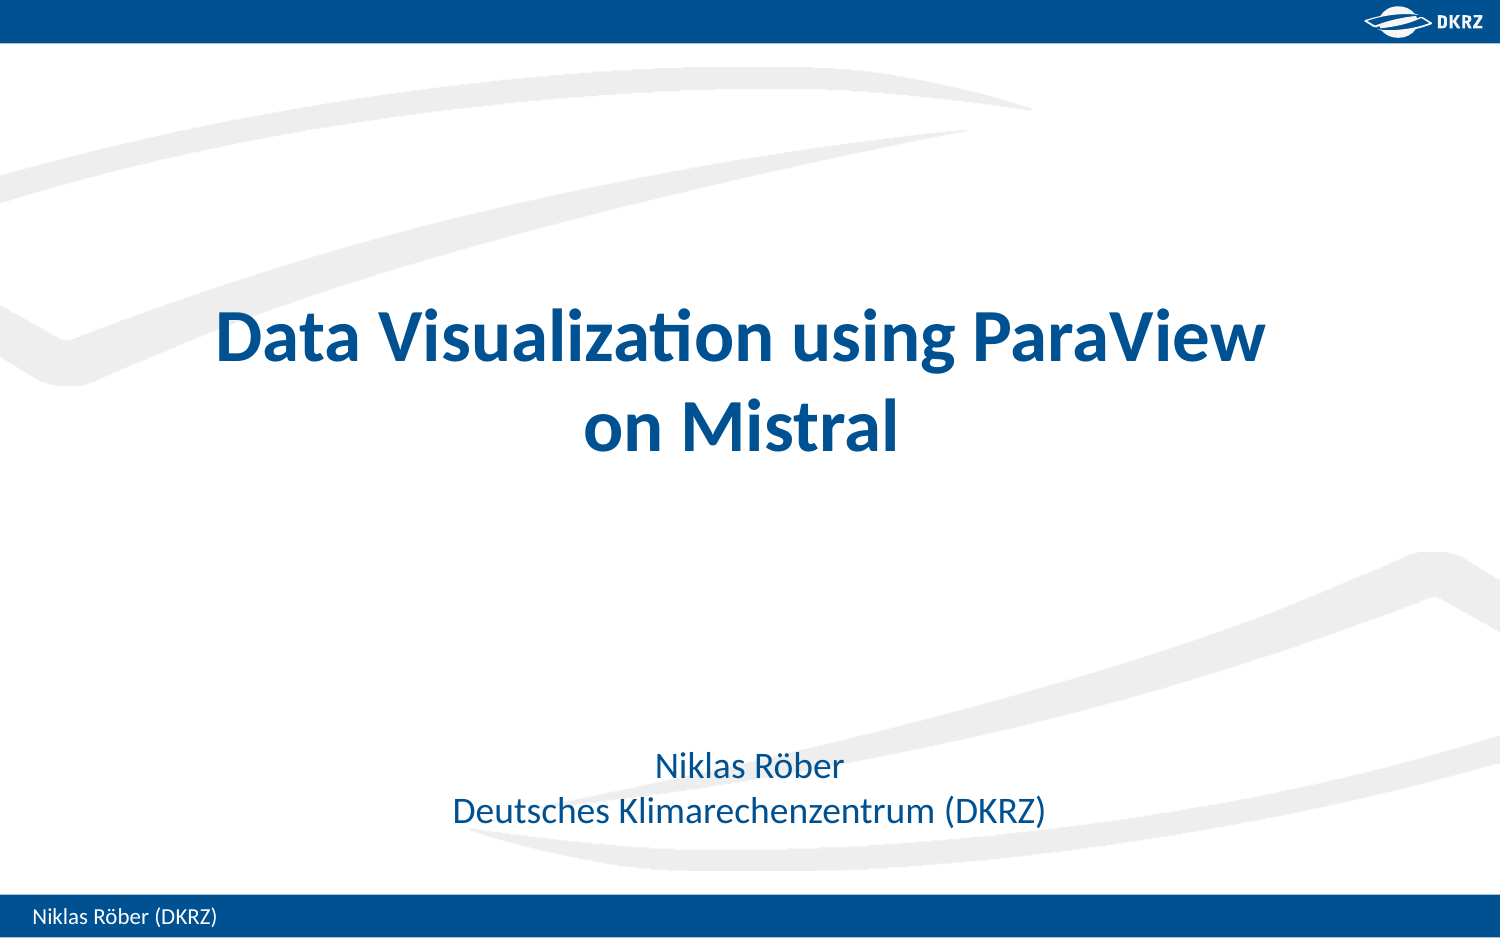

# Data Visualization using ParaView on Mistral